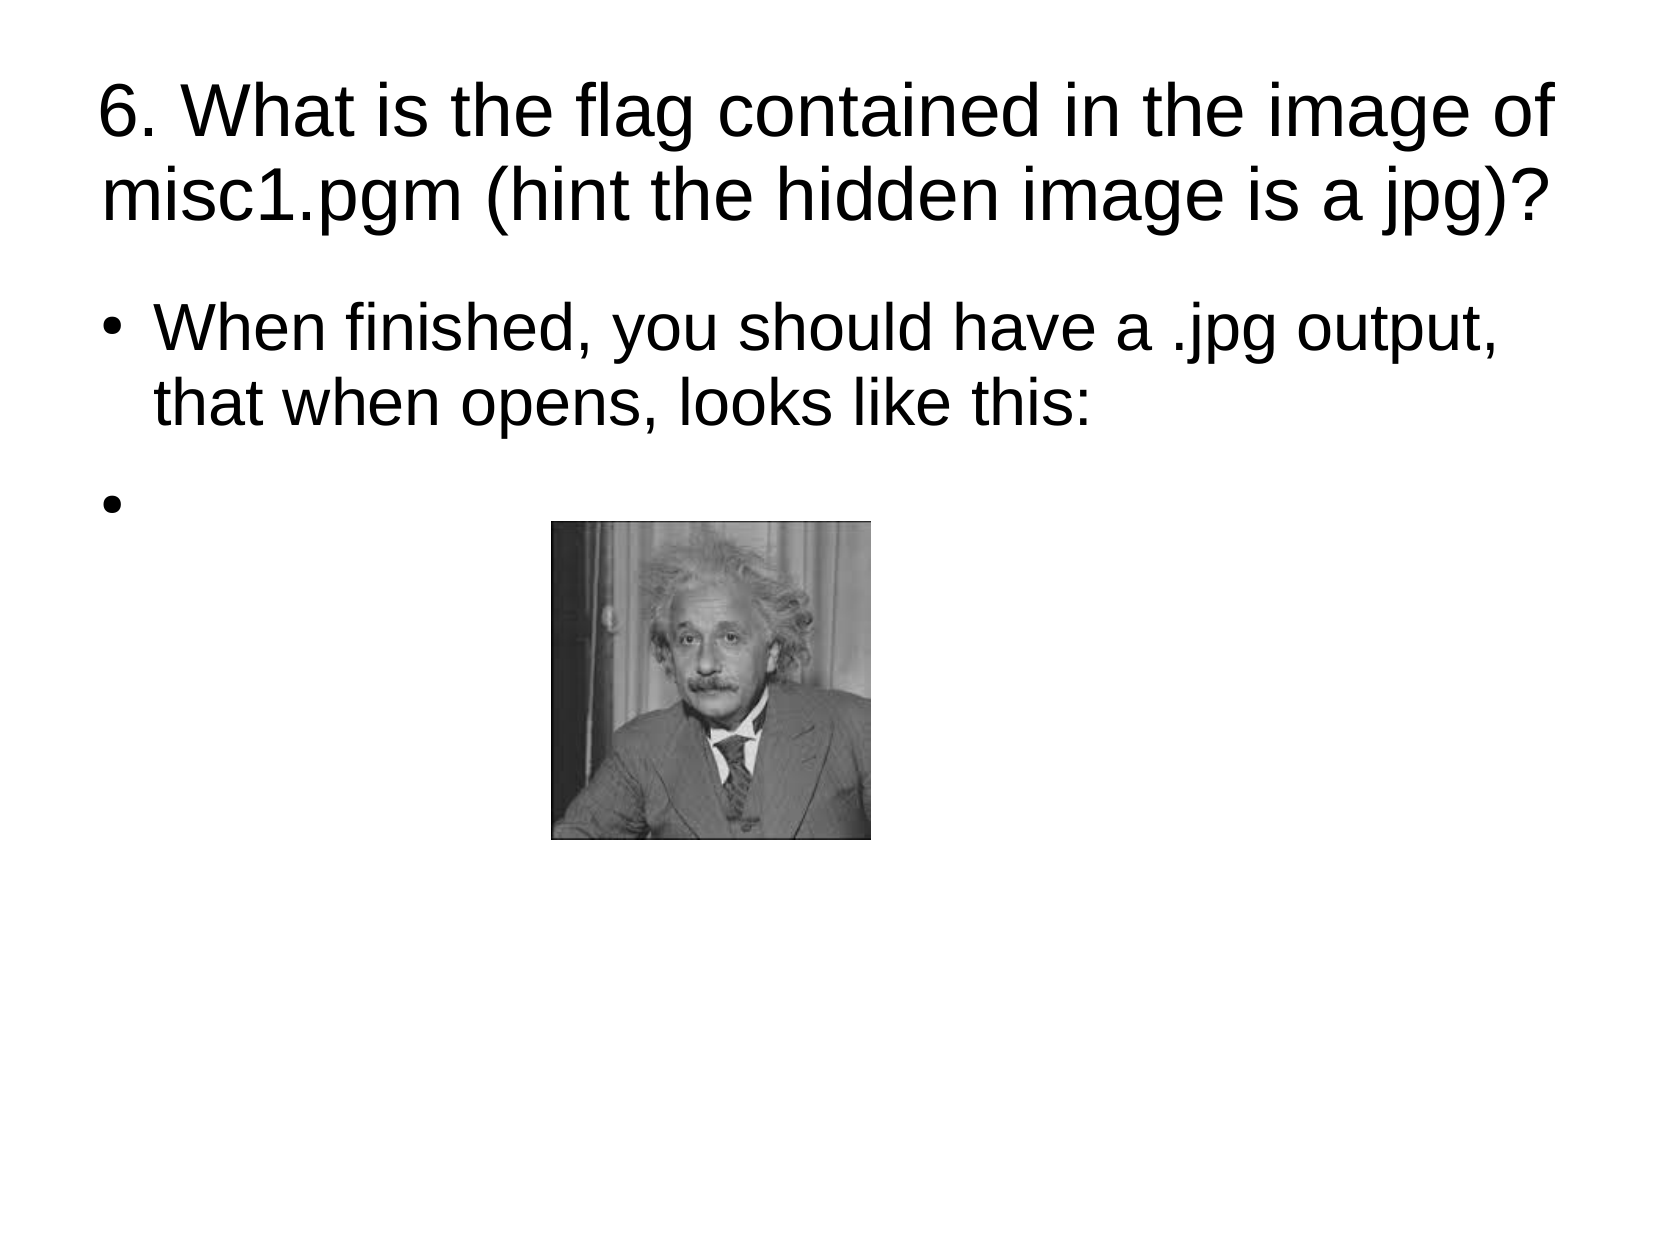

# 6. What is the flag contained in the image of misc1.pgm (hint the hidden image is a jpg)?
When finished, you should have a .jpg output, that when opens, looks like this: